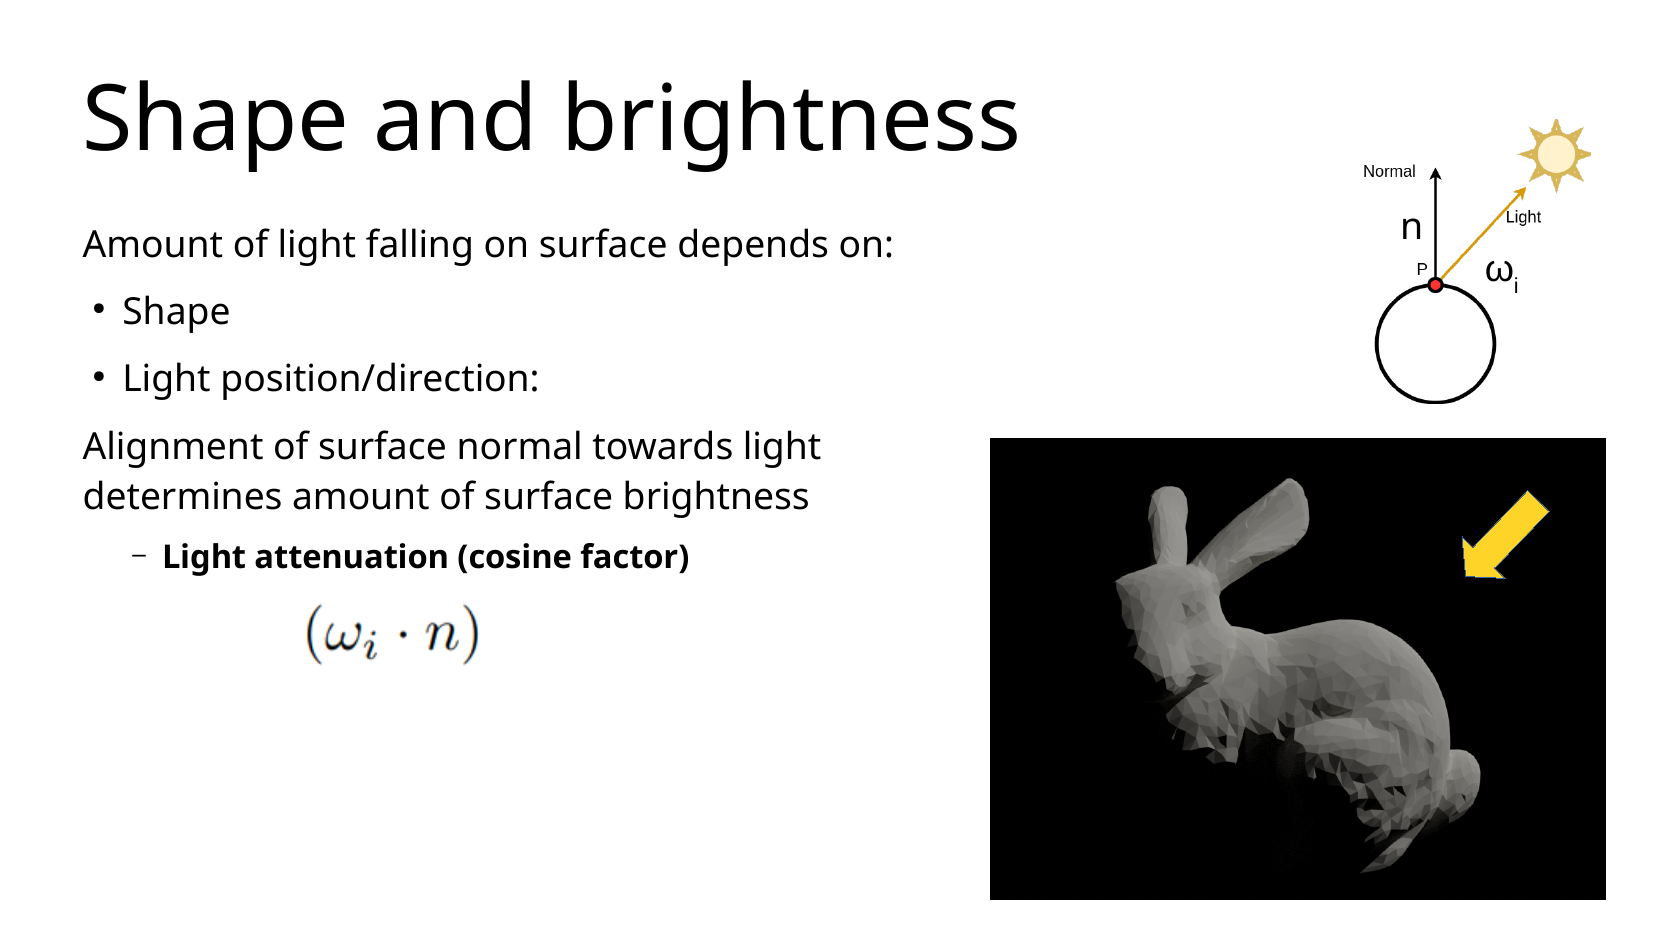

# Shape and brightness
n
Amount of light falling on surface depends on:
Shape
Light position/direction:
Alignment of surface normal towards light determines amount of surface brightness
Light attenuation (cosine factor)
ωi
63